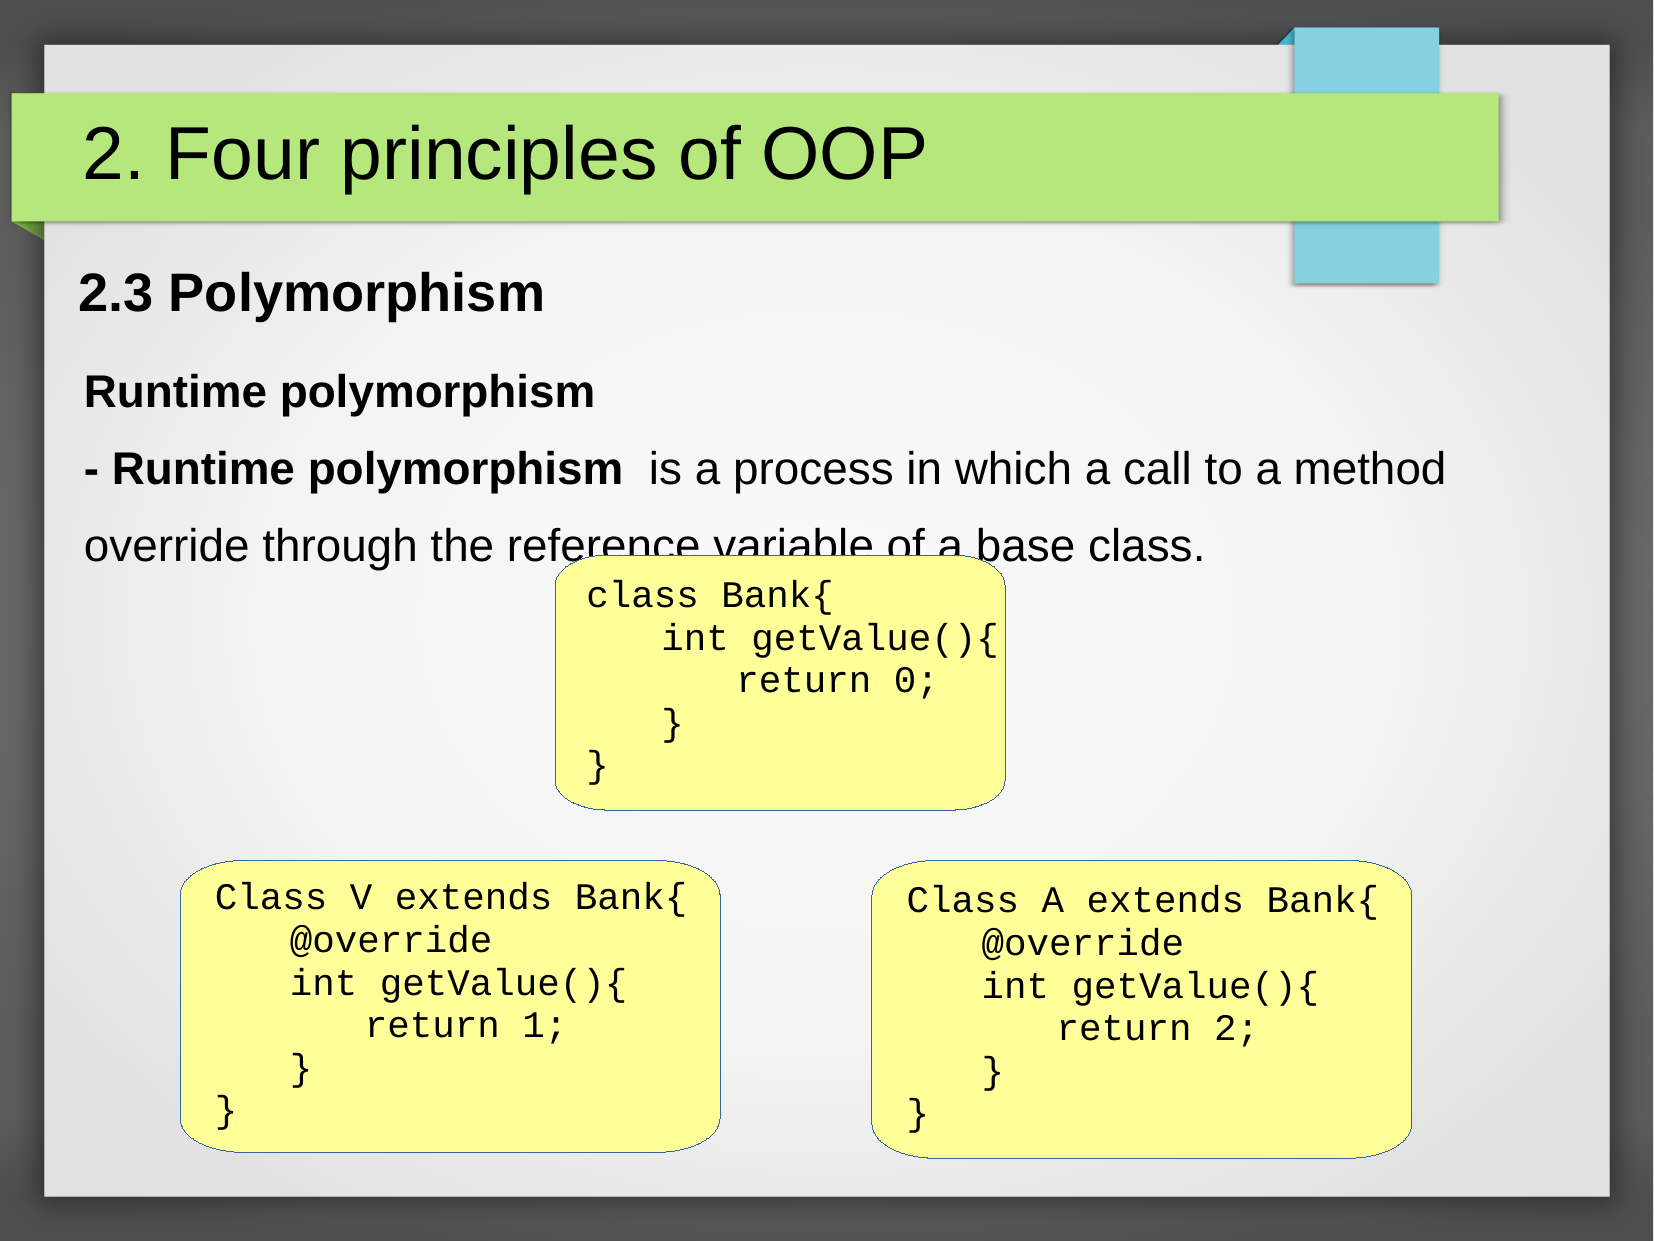

# 2. Four principles of OOP
2.3 Polymorphism
Runtime polymorphism
- Runtime polymorphism is a process in which a call to a method override through the reference variable of a base class.
class Bank{
	int getValue(){
		return 0;
	}
}
Class V extends Bank{
	@override
	int getValue(){
		return 1;
	}
}
Class A extends Bank{
	@override
	int getValue(){
		return 2;
	}
}